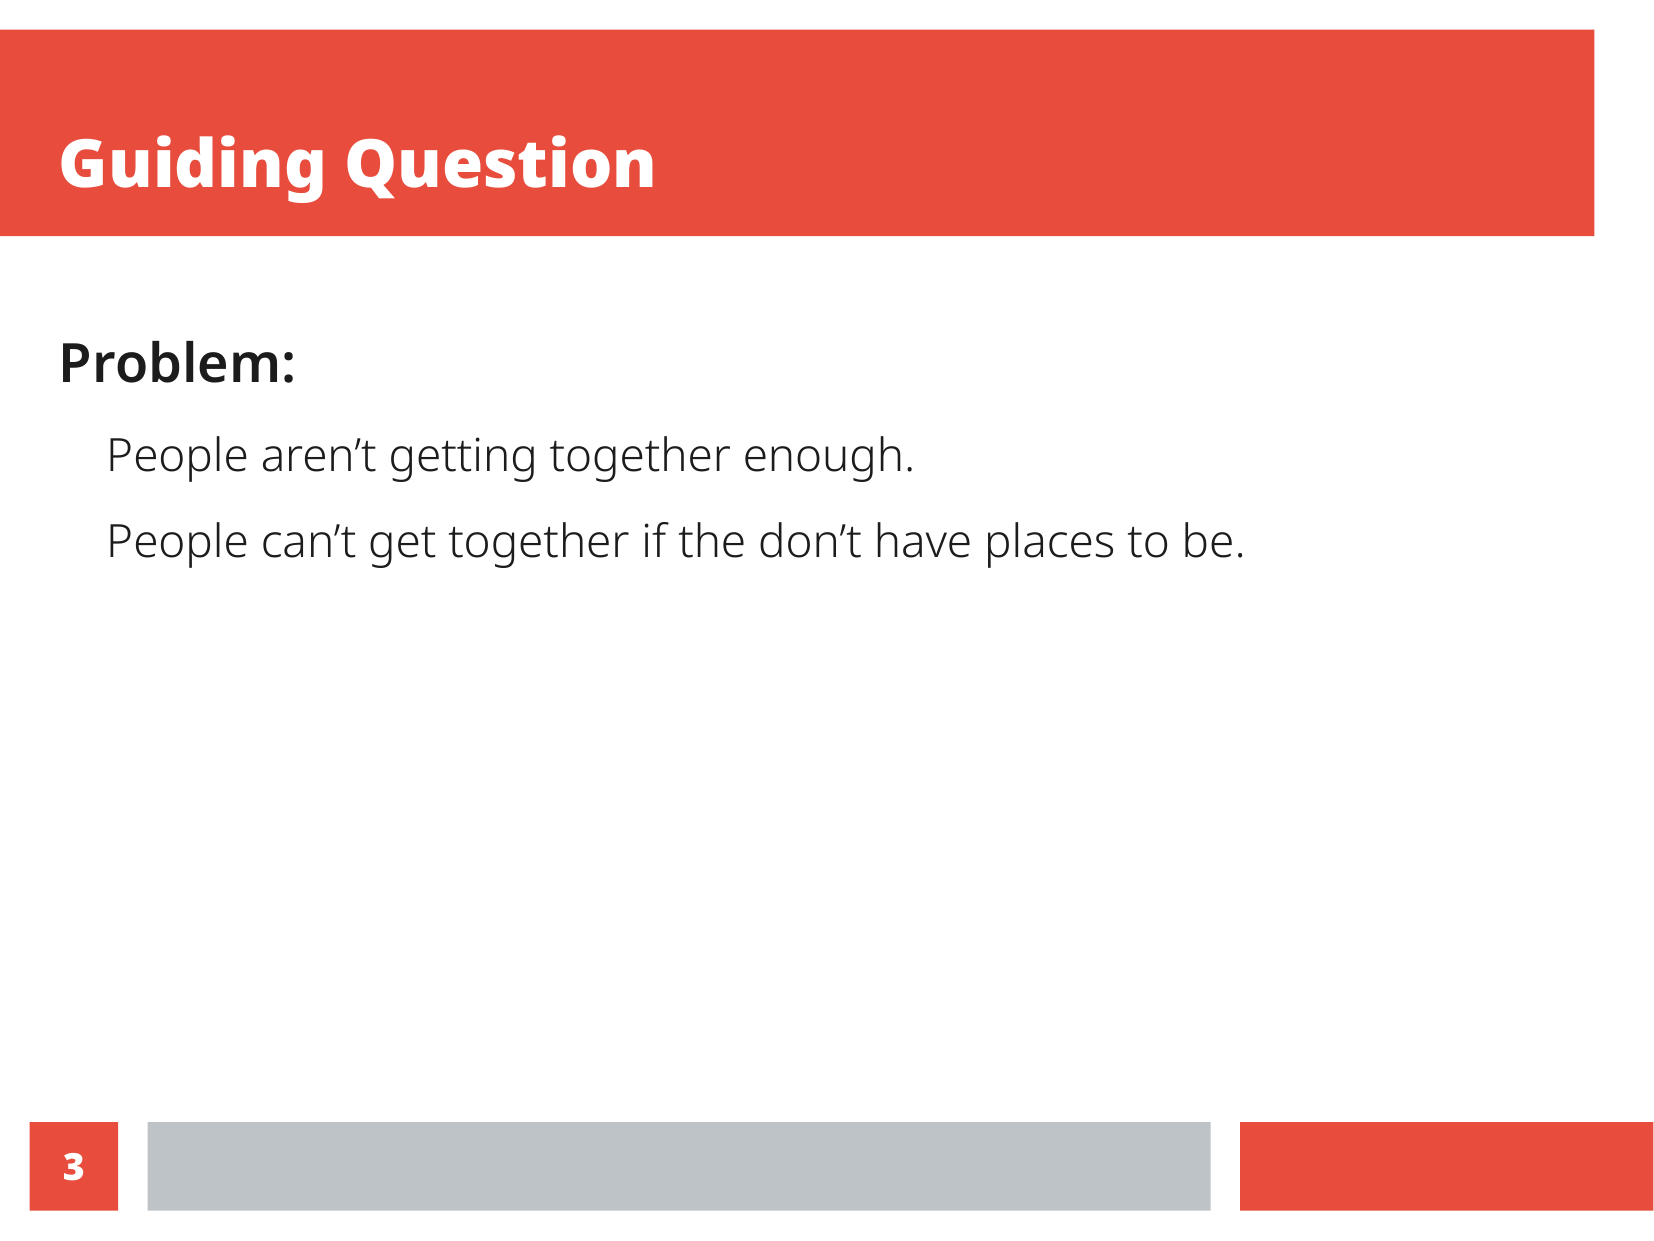

# Guiding Question
Problem:
People aren’t getting together enough.
People can’t get together if the don’t have places to be.
3